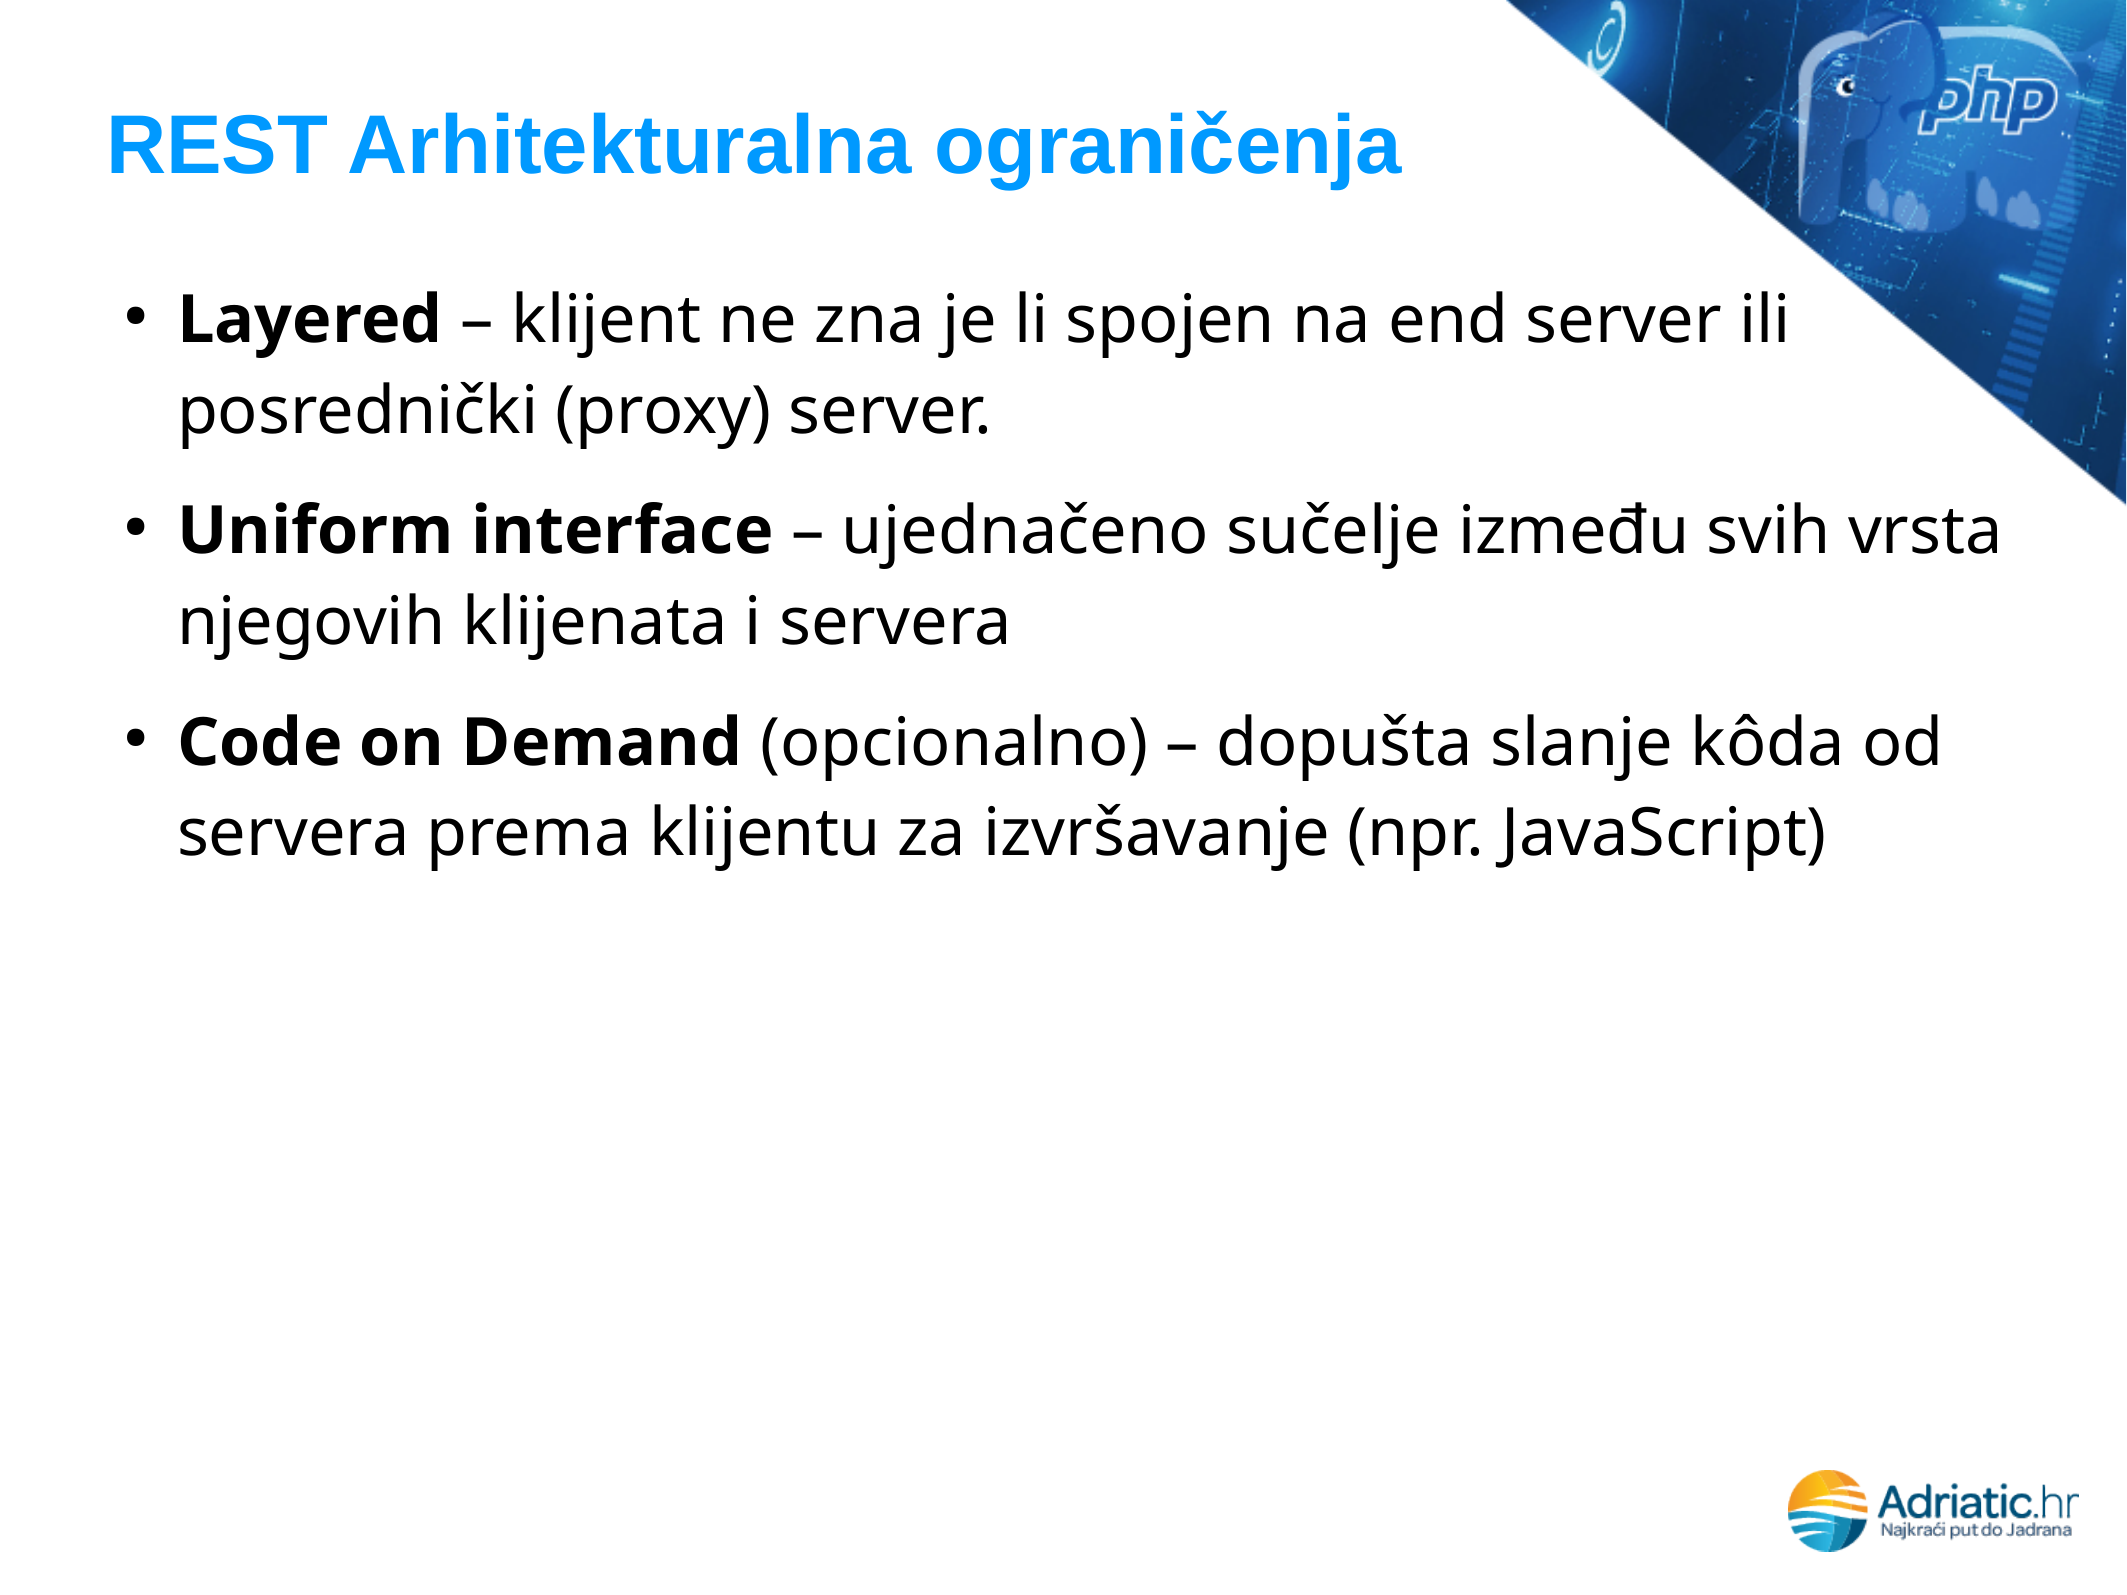

# REST Arhitekturalna ograničenja
Layered – klijent ne zna je li spojen na end server ili posrednički (proxy) server.
Uniform interface – ujednačeno sučelje između svih vrsta njegovih klijenata i servera
Code on Demand (opcionalno) – dopušta slanje kôda od servera prema klijentu za izvršavanje (npr. JavaScript)